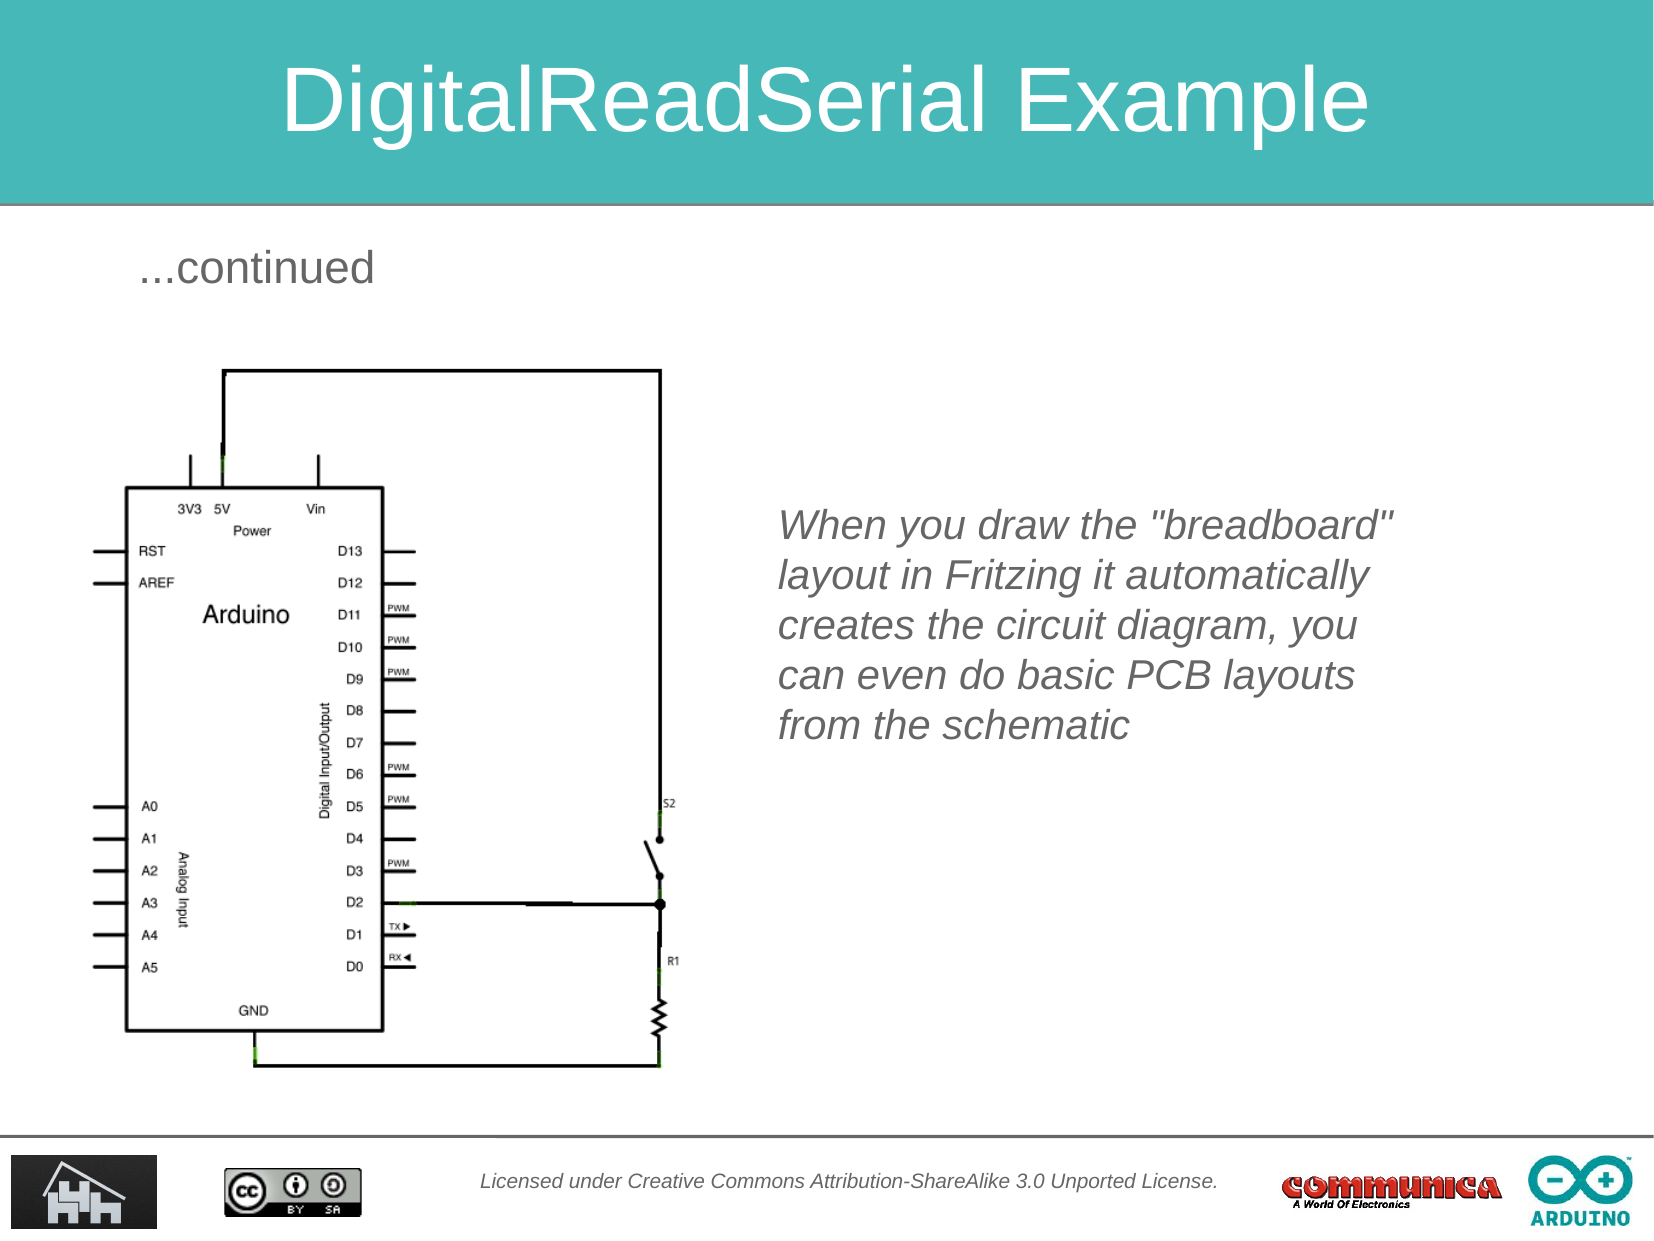

# DigitalReadSerial Example
...continued
When you draw the "breadboard" layout in Fritzing it automatically creates the circuit diagram, you can even do basic PCB layouts from the schematic